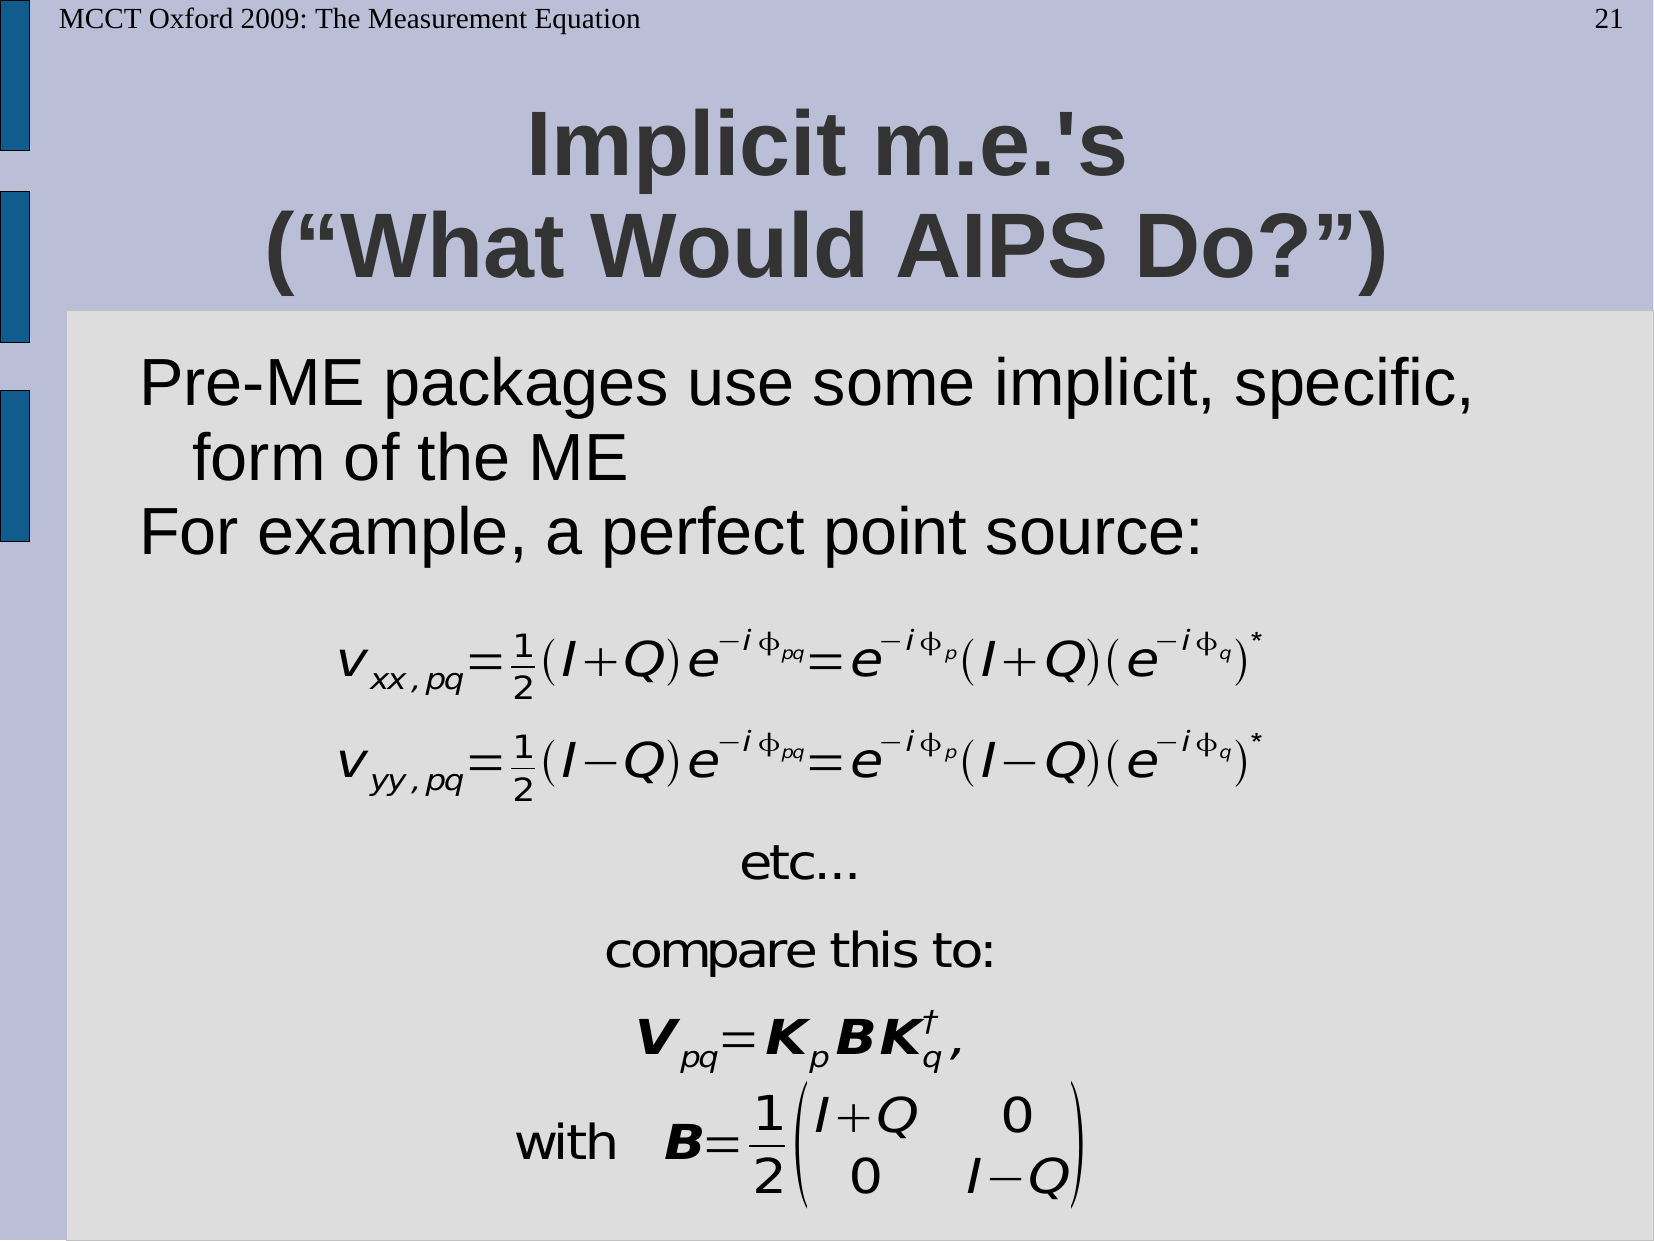

MCCT Oxford 2009: The Measurement Equation
21
# Implicit m.e.'s (“What Would AIPS Do?”)
Pre-ME packages use some implicit, specific, form of the ME
For example, a perfect point source: